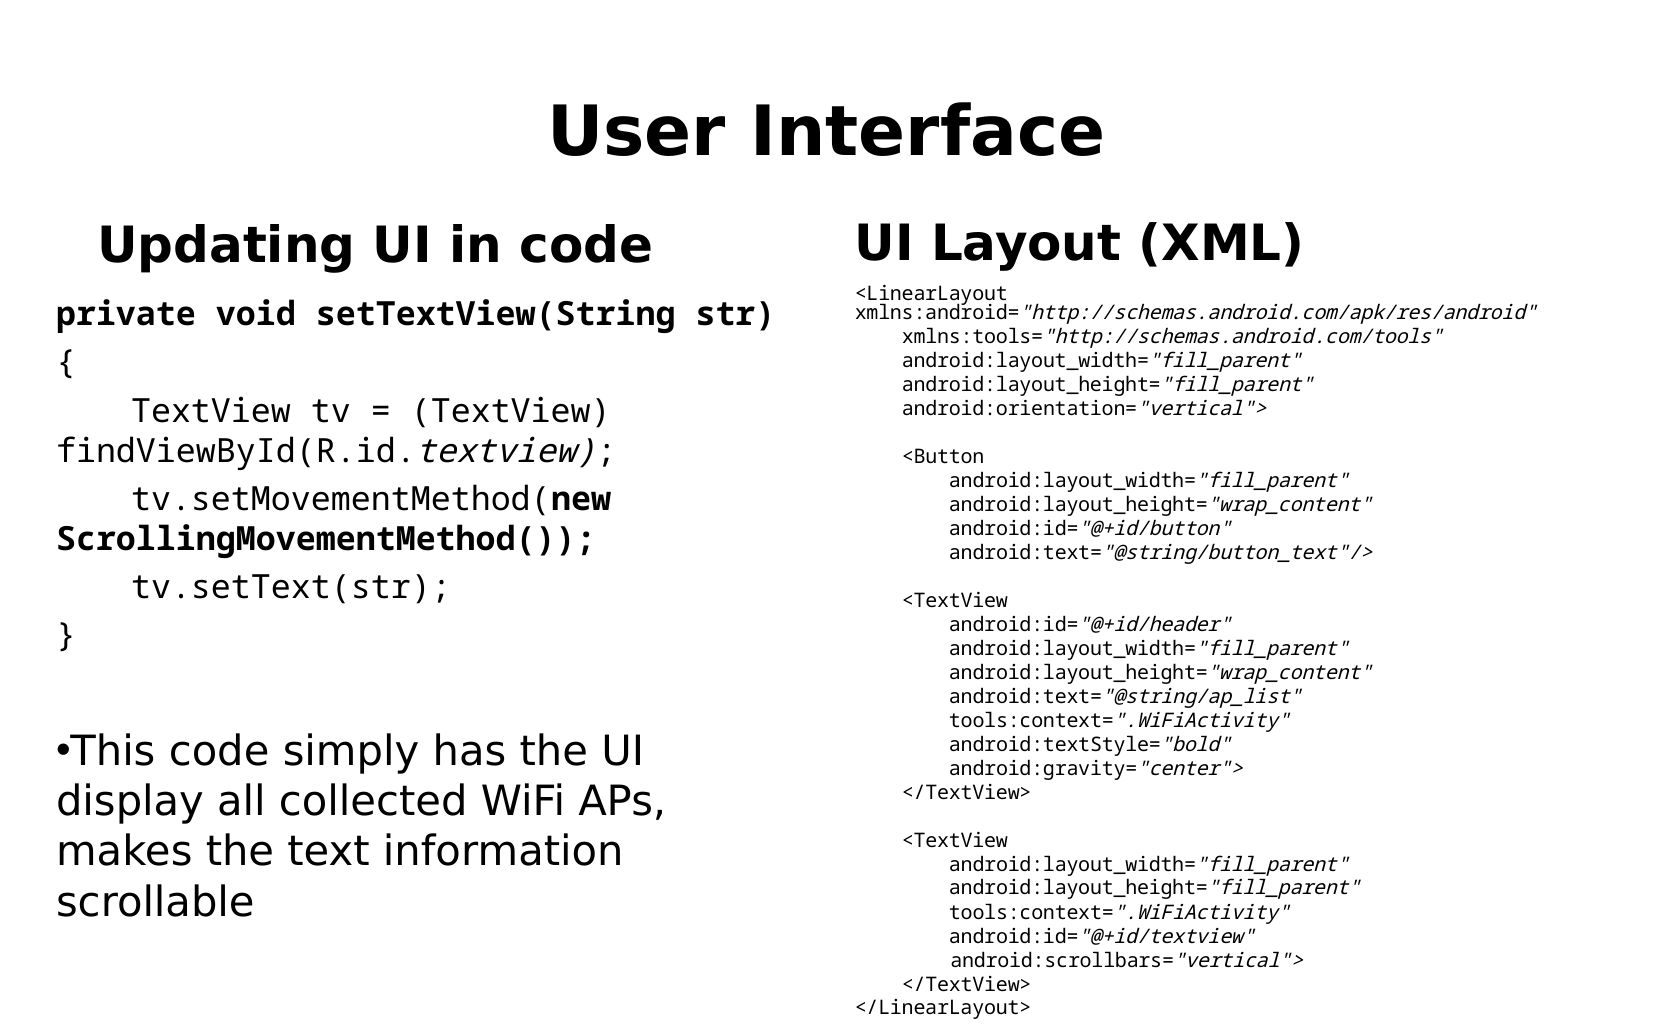

# User Interface
UI Layout (XML)
Updating UI in code
<LinearLayout xmlns:android="http://schemas.android.com/apk/res/android"
 xmlns:tools="http://schemas.android.com/tools"
 android:layout_width="fill_parent"
 android:layout_height="fill_parent"
 android:orientation="vertical">
 <Button
 android:layout_width="fill_parent"
 android:layout_height="wrap_content"
 android:id="@+id/button"
 android:text="@string/button_text"/>
 <TextView
 android:id="@+id/header"
 android:layout_width="fill_parent"
 android:layout_height="wrap_content"
 android:text="@string/ap_list"
 tools:context=".WiFiActivity"
 android:textStyle="bold"
 android:gravity="center">
 </TextView>
 <TextView
 android:layout_width="fill_parent"
 android:layout_height="fill_parent"
 tools:context=".WiFiActivity"
 android:id="@+id/textview"
	 android:scrollbars="vertical">
 </TextView>
</LinearLayout>
private void setTextView(String str)
{
	TextView tv = (TextView) findViewById(R.id.textview);
	tv.setMovementMethod(new ScrollingMovementMethod());
	tv.setText(str);
}
This code simply has the UI display all collected WiFi APs, makes the text information scrollable